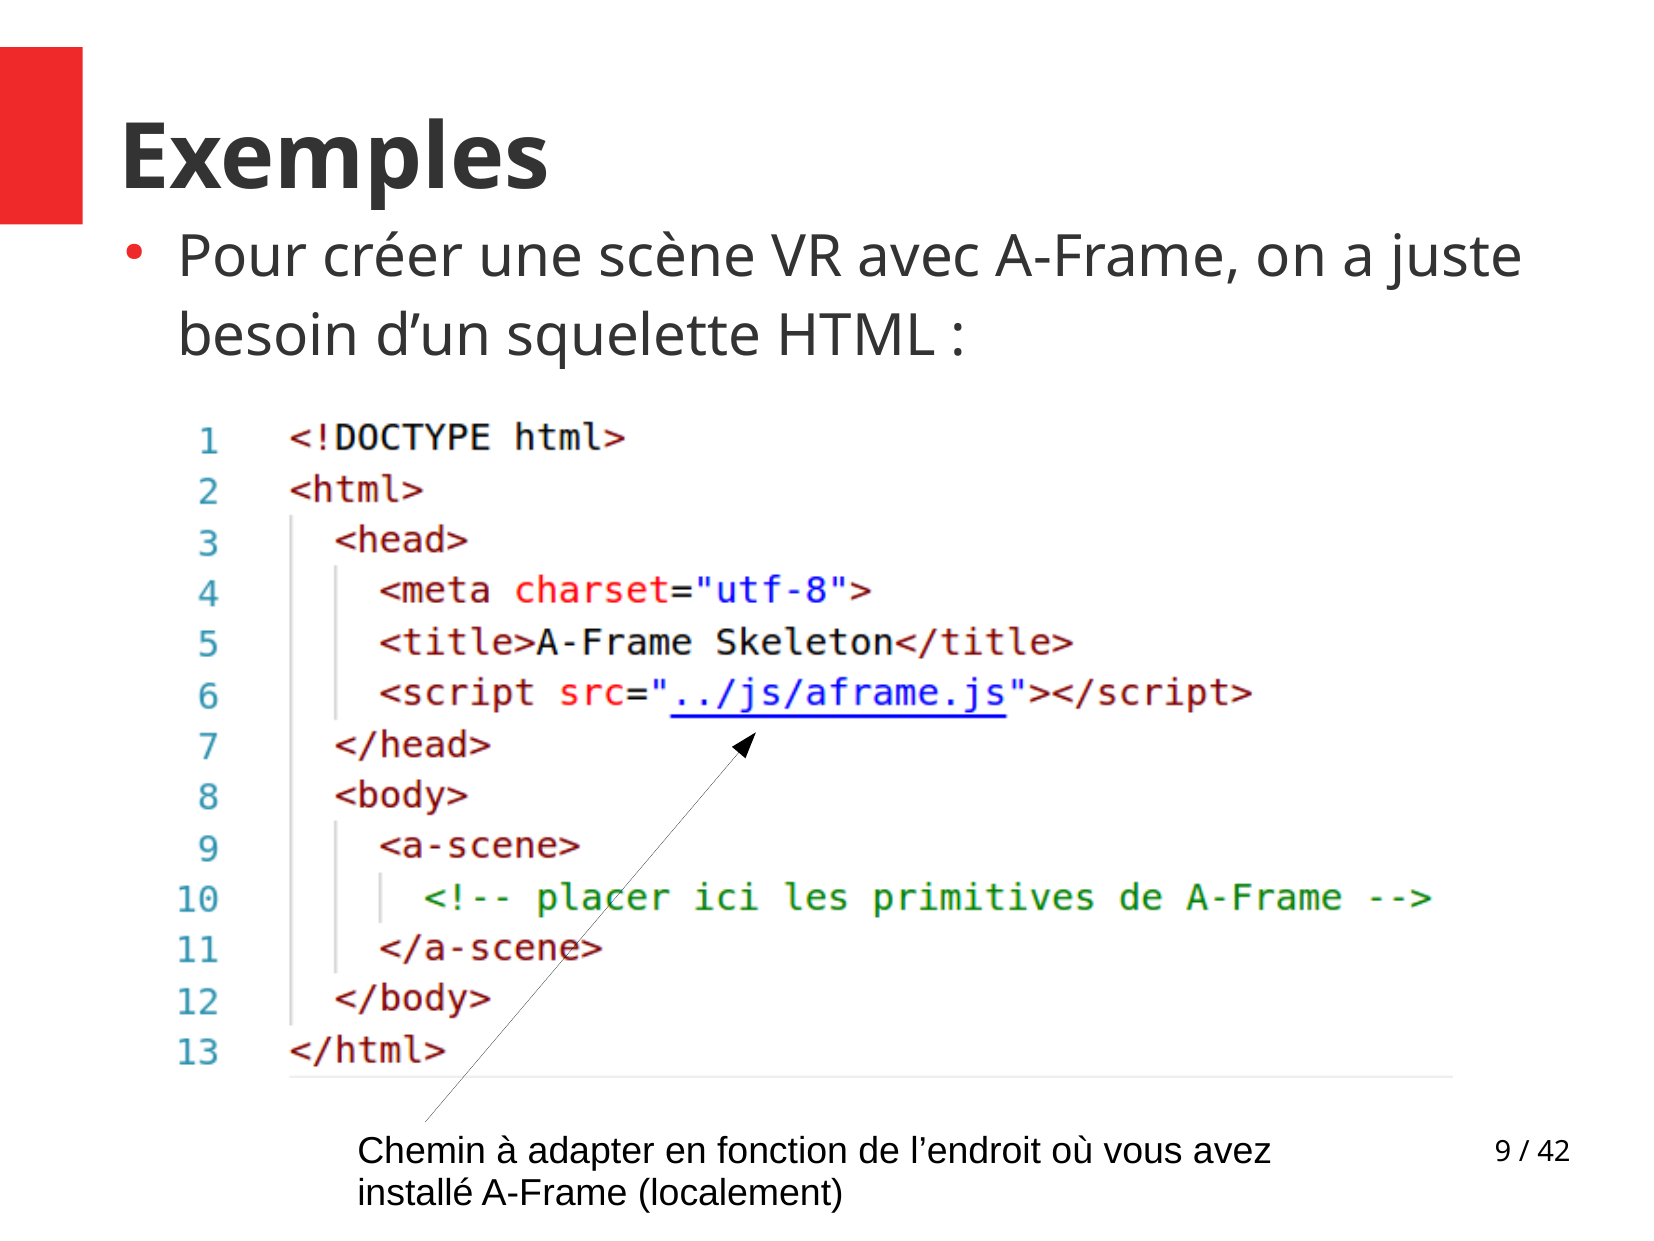

# Exemples
Pour créer une scène VR avec A-Frame, on a juste besoin d’un squelette HTML :
Chemin à adapter en fonction de l’endroit où vous avez installé A-Frame (localement)
9